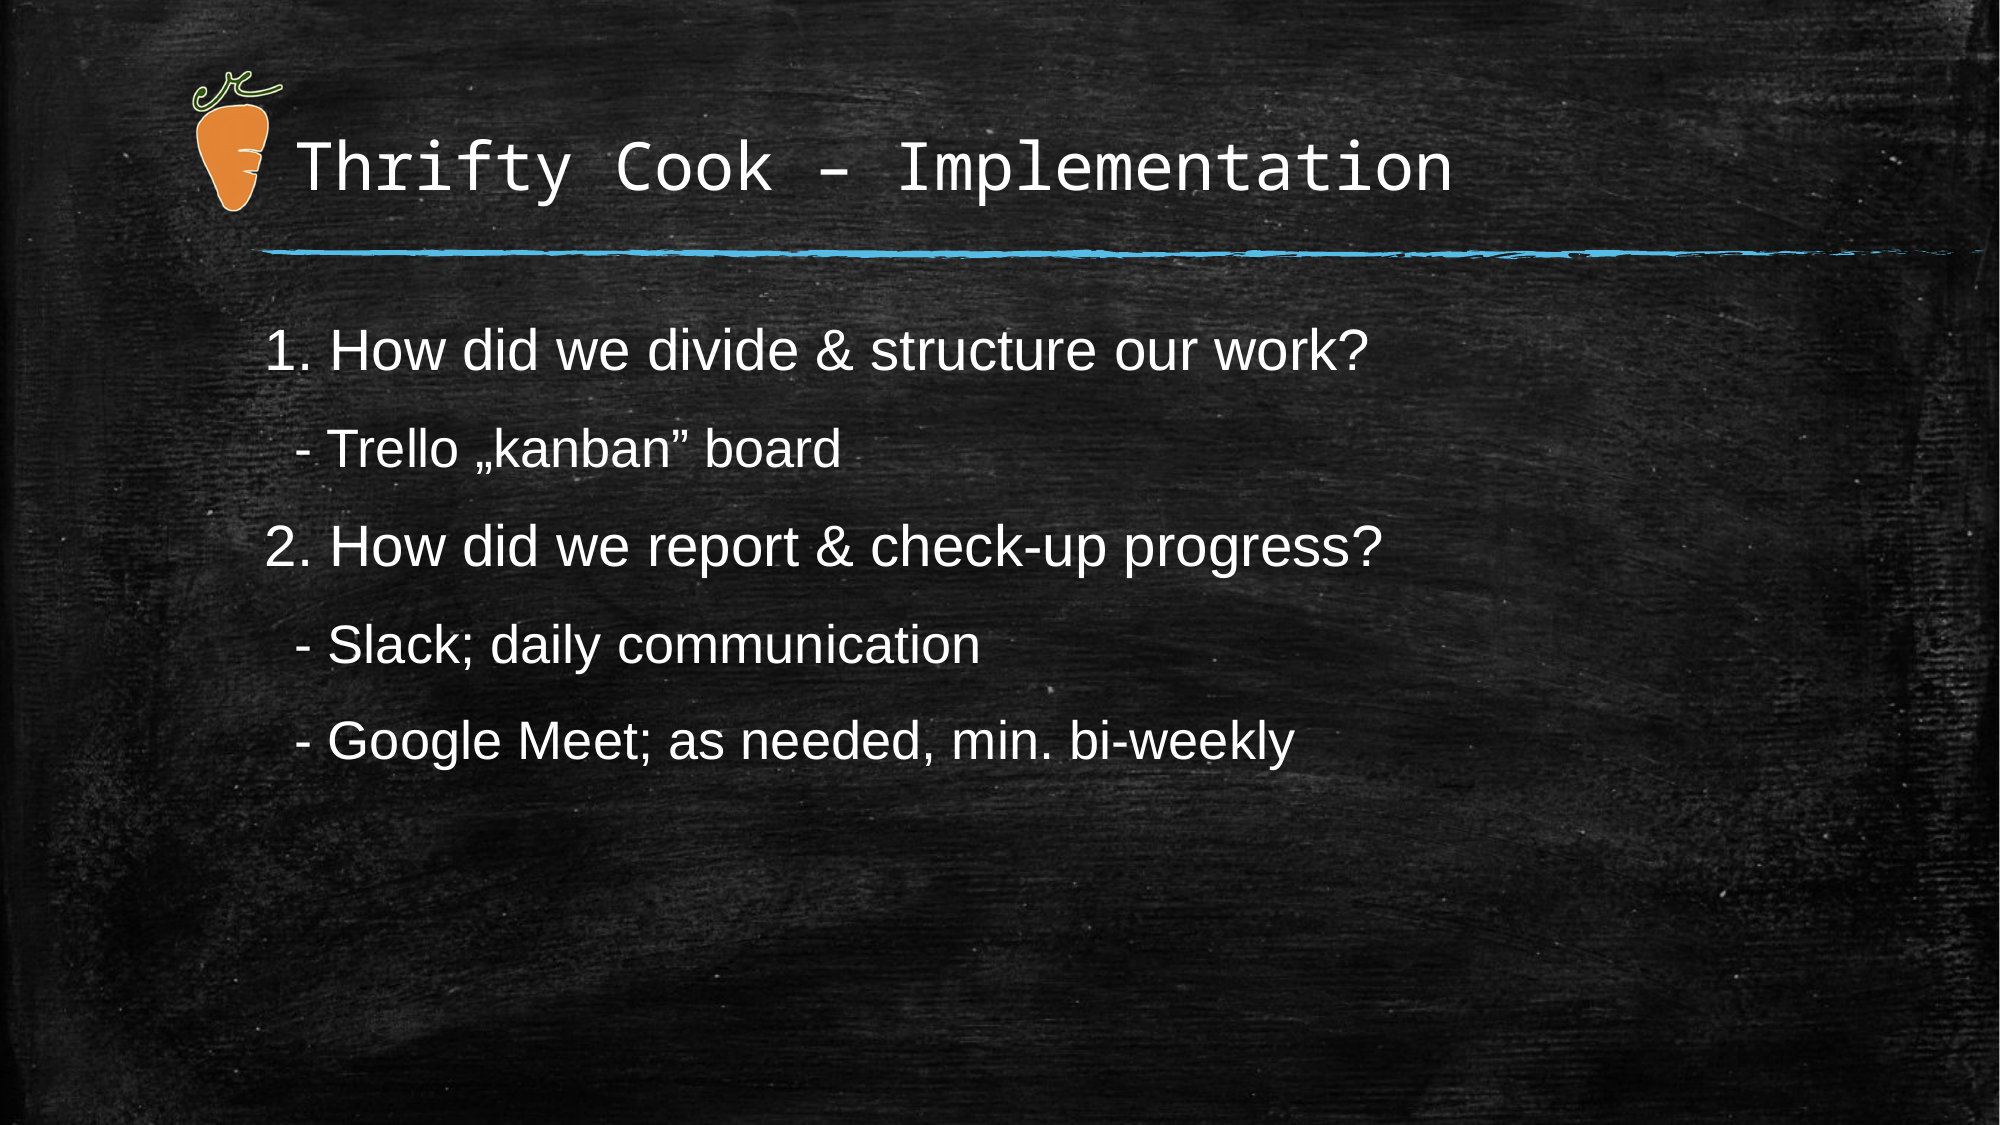

# Thrifty Cook – Implementation
1. How did we divide & structure our work?
 - Trello „kanban” board
2. How did we report & check-up progress?
 - Slack; daily communication
 - Google Meet; as needed, min. bi-weekly